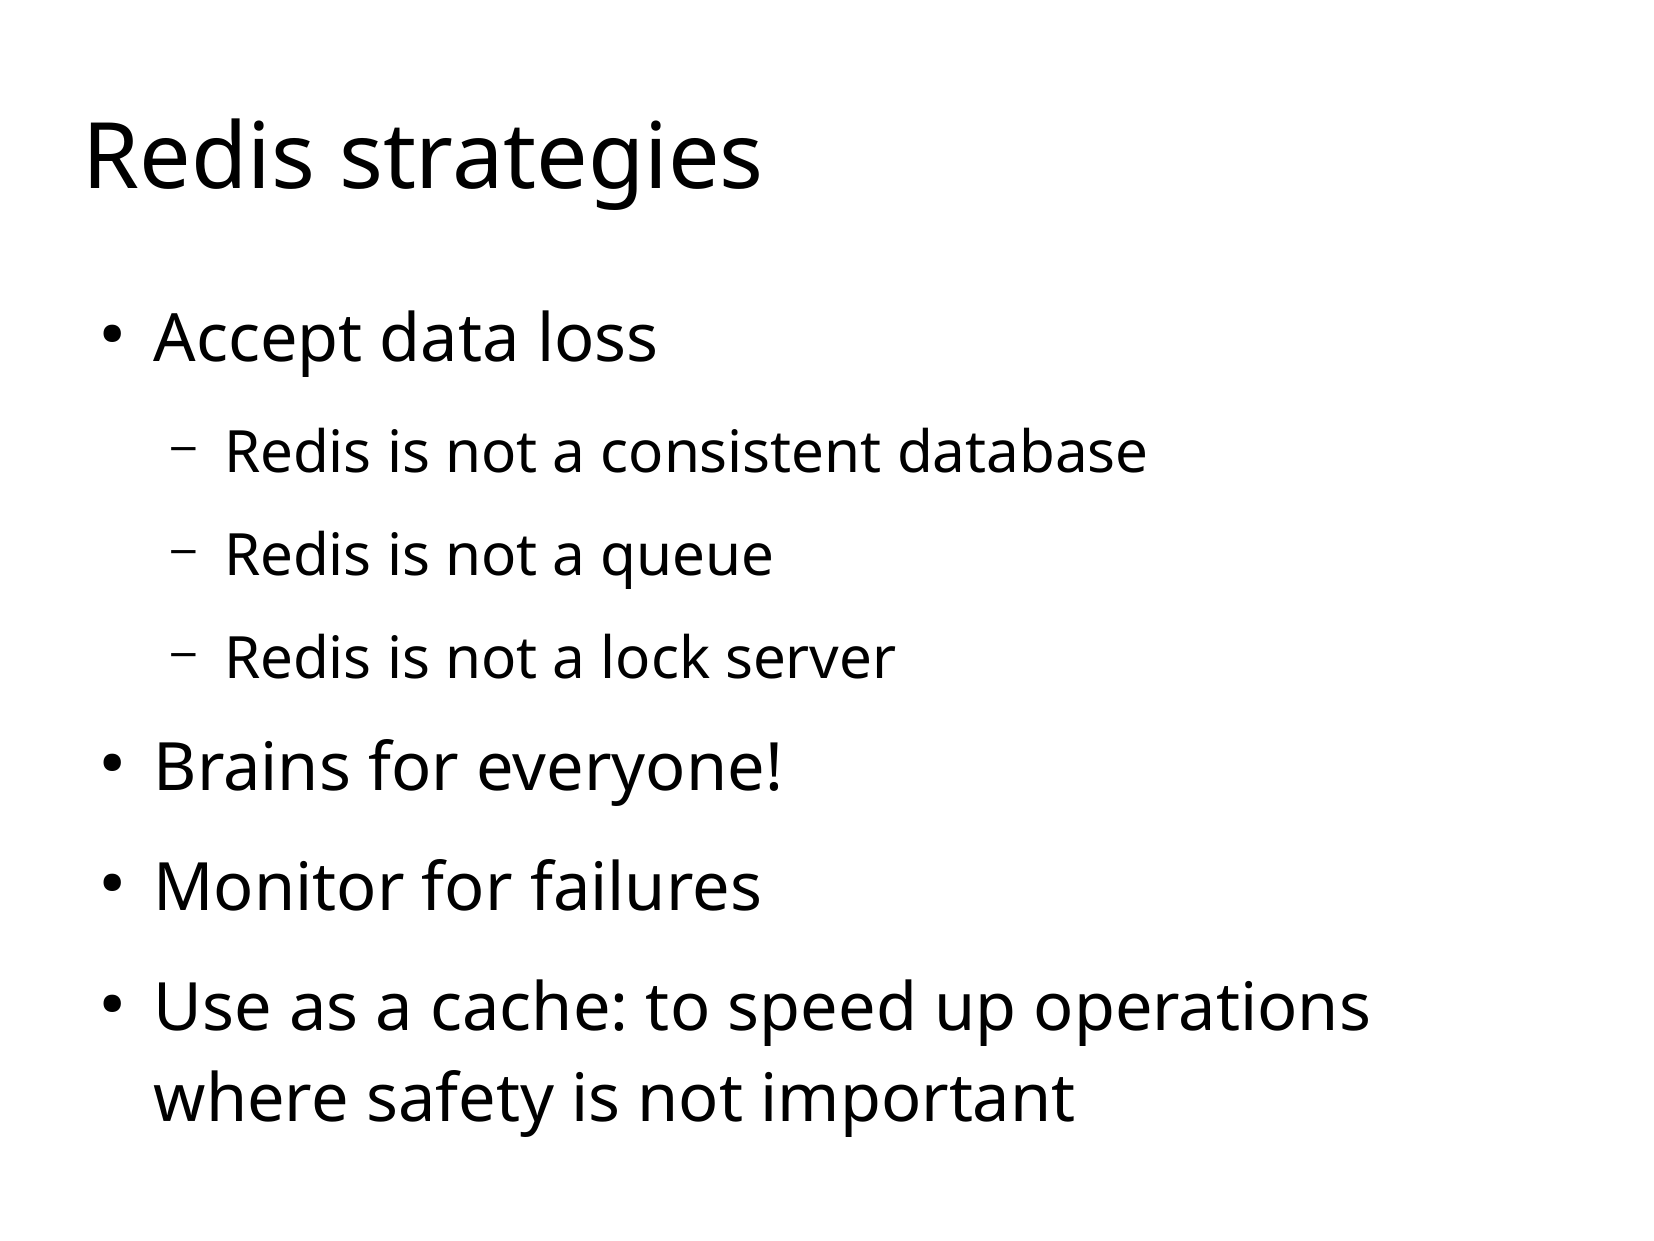

# Redis strategies
Accept data loss
Redis is not a consistent database
Redis is not a queue
Redis is not a lock server
Brains for everyone!
Monitor for failures
Use as a cache: to speed up operations where safety is not important